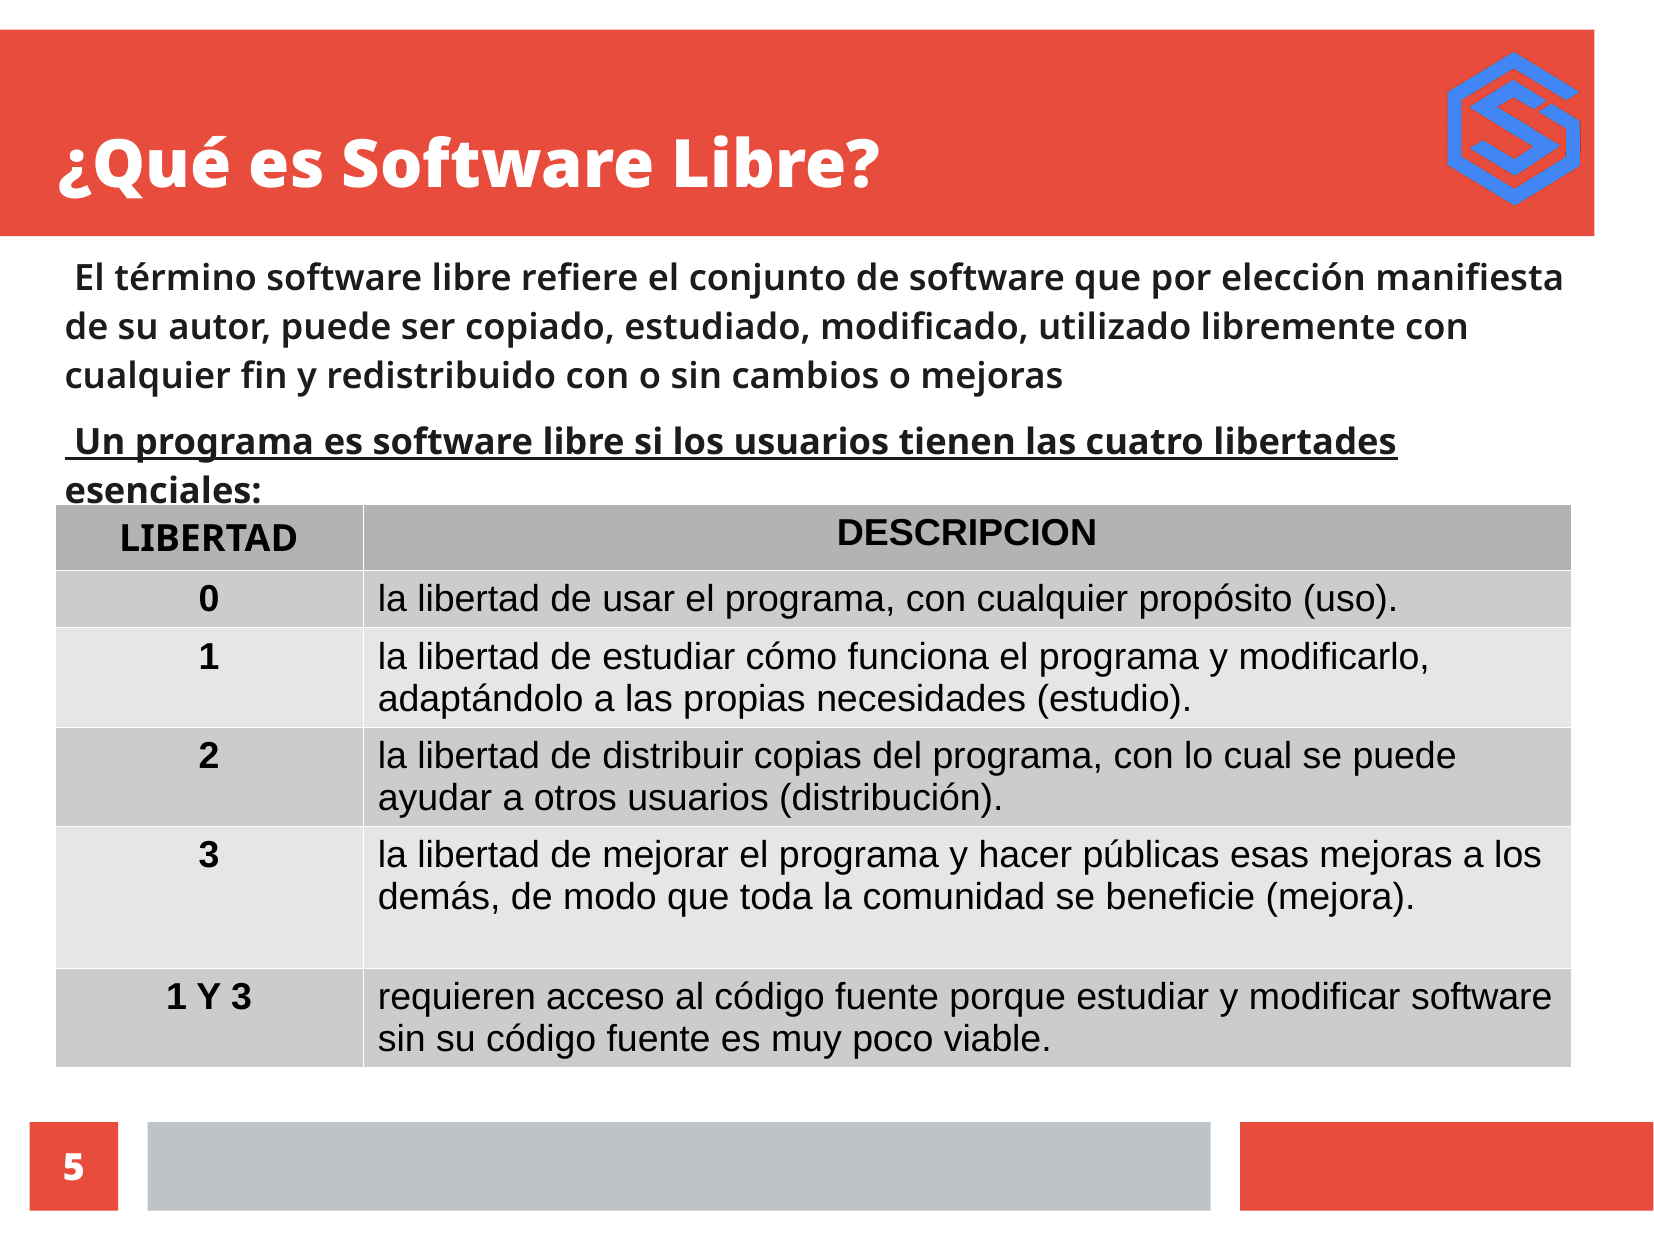

# ¿Qué es Software Libre?
 El término software libre refiere el conjunto de software que por elección manifiesta de su autor, puede ser copiado, estudiado, modificado, utilizado libremente con cualquier fin y redistribuido con o sin cambios o mejoras
 Un programa es software libre si los usuarios tienen las cuatro libertades esenciales:
| LIBERTAD | DESCRIPCION |
| --- | --- |
| 0 | la libertad de usar el programa, con cualquier propósito (uso). |
| 1 | la libertad de estudiar cómo funciona el programa y modificarlo, adaptándolo a las propias necesidades (estudio). |
| 2 | la libertad de distribuir copias del programa, con lo cual se puede ayudar a otros usuarios (distribución). |
| 3 | la libertad de mejorar el programa y hacer públicas esas mejoras a los demás, de modo que toda la comunidad se beneficie (mejora). |
| 1 Y 3 | requieren acceso al código fuente porque estudiar y modificar software sin su código fuente es muy poco viable. |
5